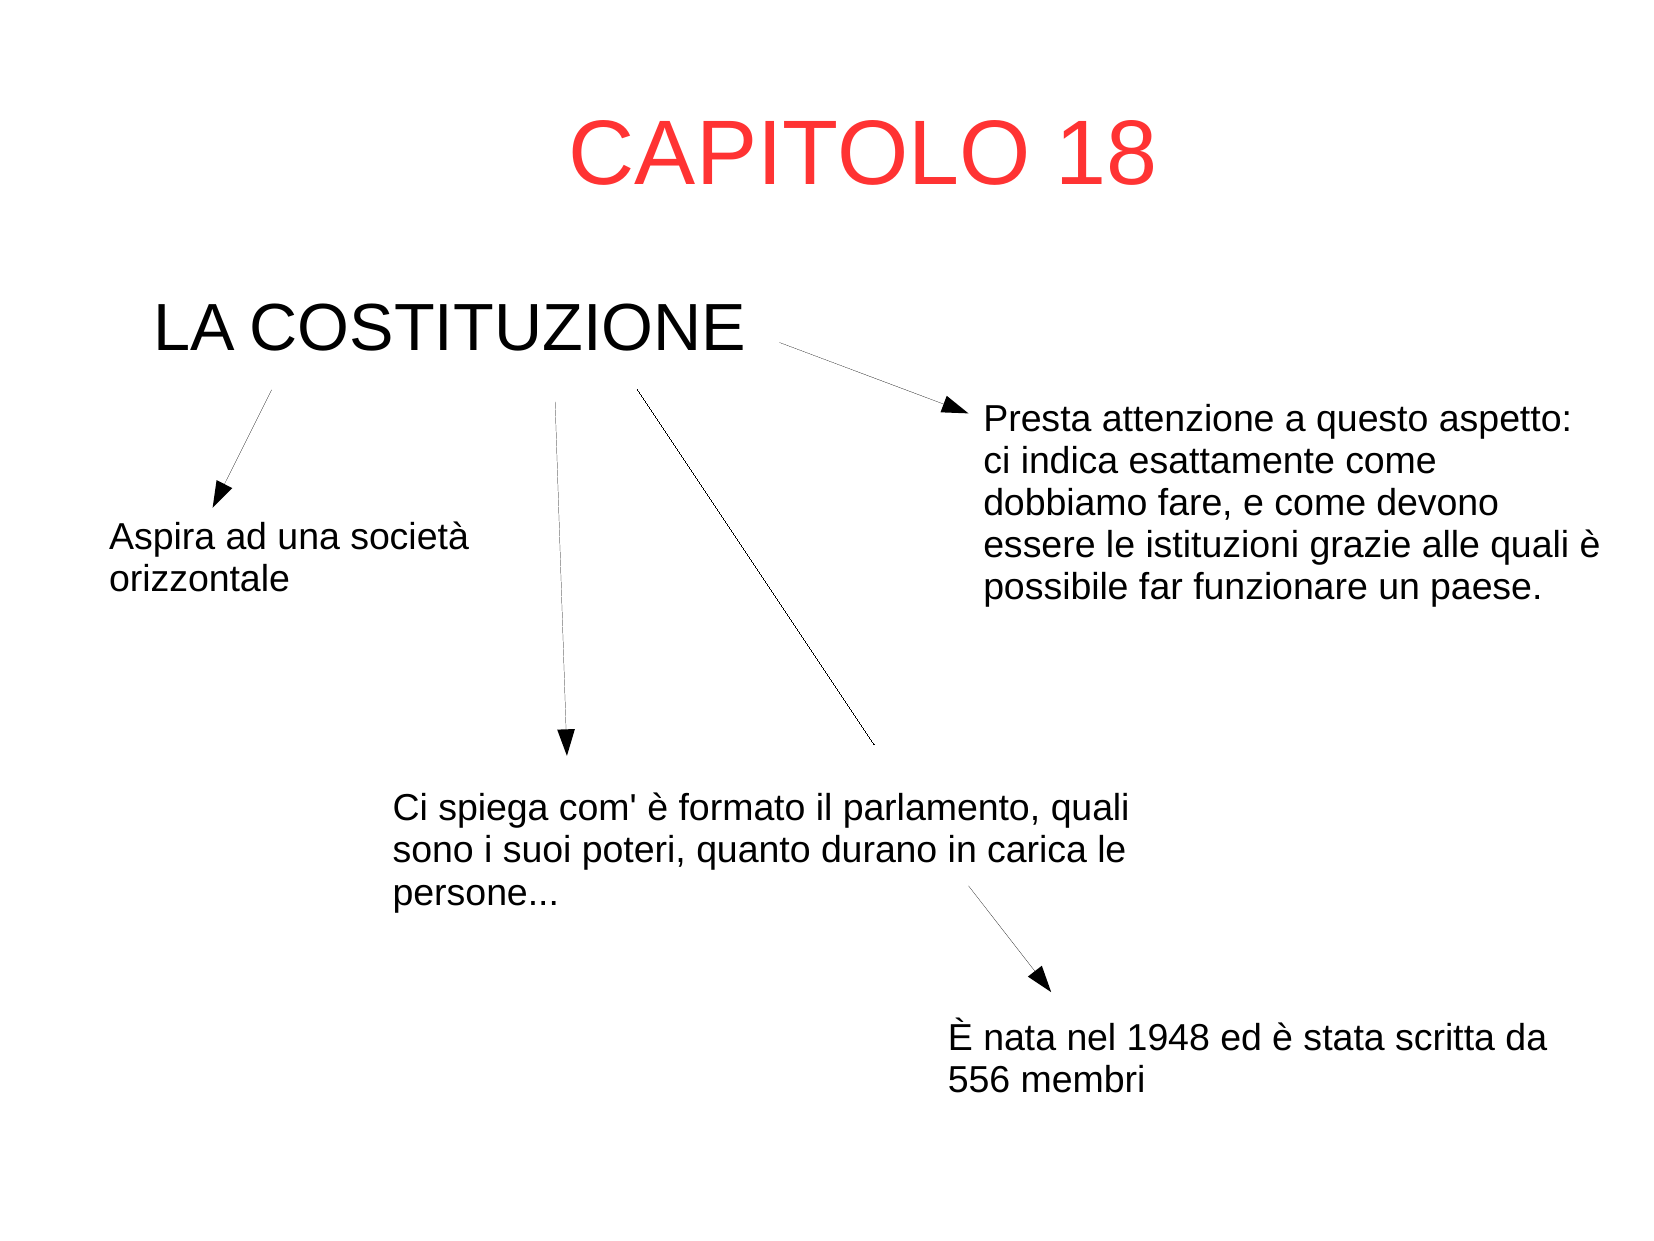

# CAPITOLO 18
LA COSTITUZIONE
Presta attenzione a questo aspetto: ci indica esattamente come dobbiamo fare, e come devono essere le istituzioni grazie alle quali è possibile far funzionare un paese.
Aspira ad una società orizzontale
Ci spiega com' è formato il parlamento, quali sono i suoi poteri, quanto durano in carica le persone...
È nata nel 1948 ed è stata scritta da 556 membri